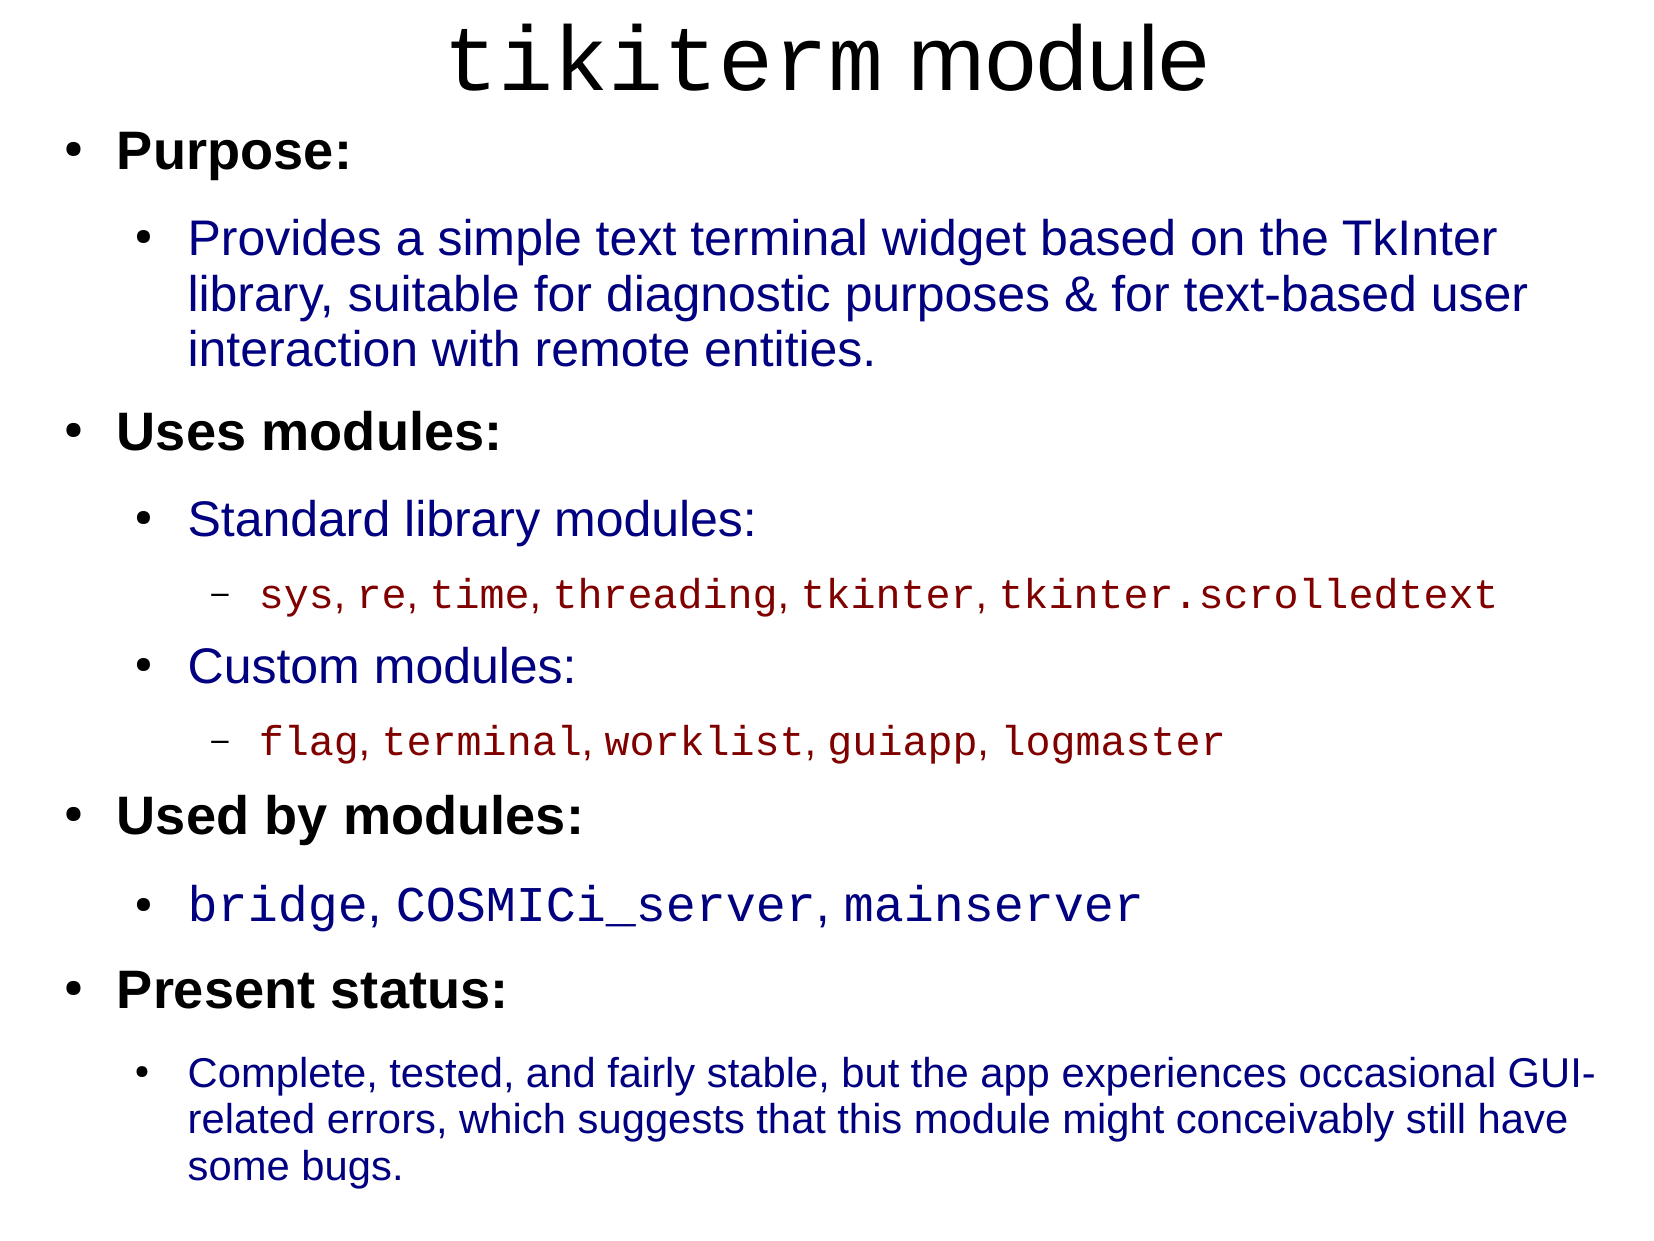

# tikiterm module
Purpose:
Provides a simple text terminal widget based on the TkInter library, suitable for diagnostic purposes & for text-based user interaction with remote entities.
Uses modules:
Standard library modules:
sys, re, time, threading, tkinter, tkinter.scrolledtext
Custom modules:
flag, terminal, worklist, guiapp, logmaster
Used by modules:
bridge, COSMICi_server, mainserver
Present status:
Complete, tested, and fairly stable, but the app experiences occasional GUI-related errors, which suggests that this module might conceivably still have some bugs.